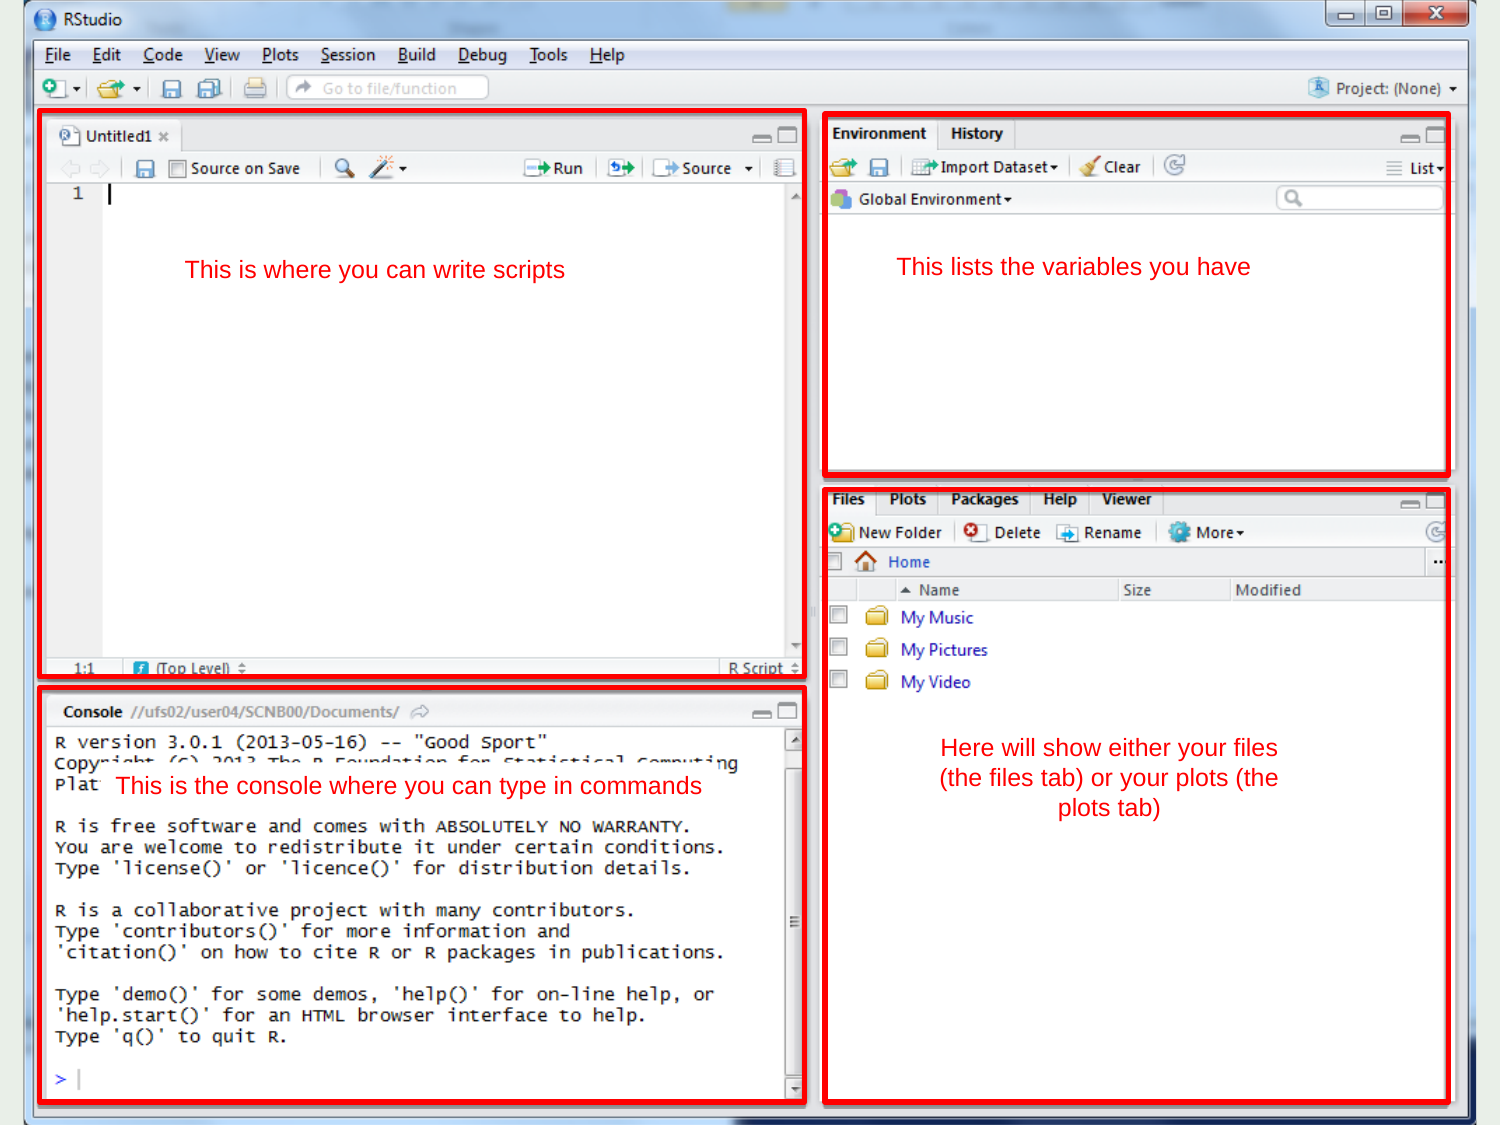

This lists the variables you have
This is where you can write scripts
Link to survey:
Here will show either your files (the files tab) or your plots (the plots tab)
This is the console where you can type in commands